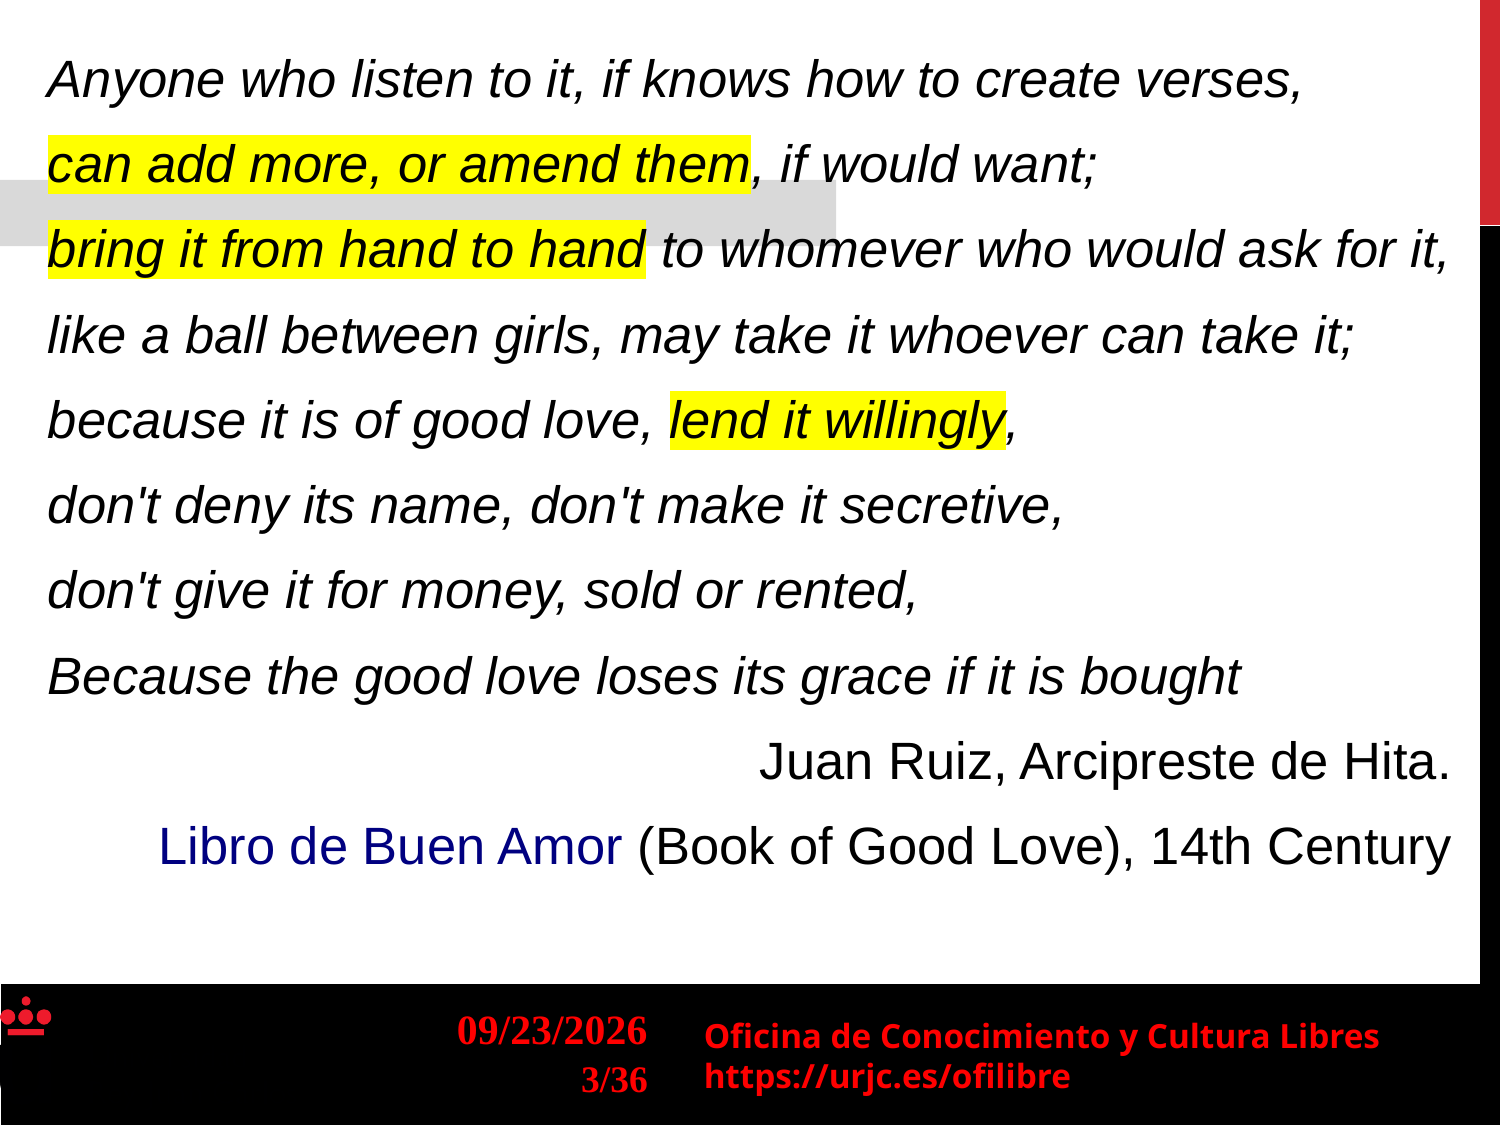

# Anyone who listen to it, if knows how to create verses,
can add more, or amend them, if would want;
bring it from hand to hand to whomever who would ask for it,
like a ball between girls, may take it whoever can take it;
because it is of good love, lend it willingly,
don't deny its name, don't make it secretive,
don't give it for money, sold or rented,
Because the good love loses its grace if it is bought
Juan Ruiz, Arcipreste de Hita.
Libro de Buen Amor (Book of Good Love), 14th Century